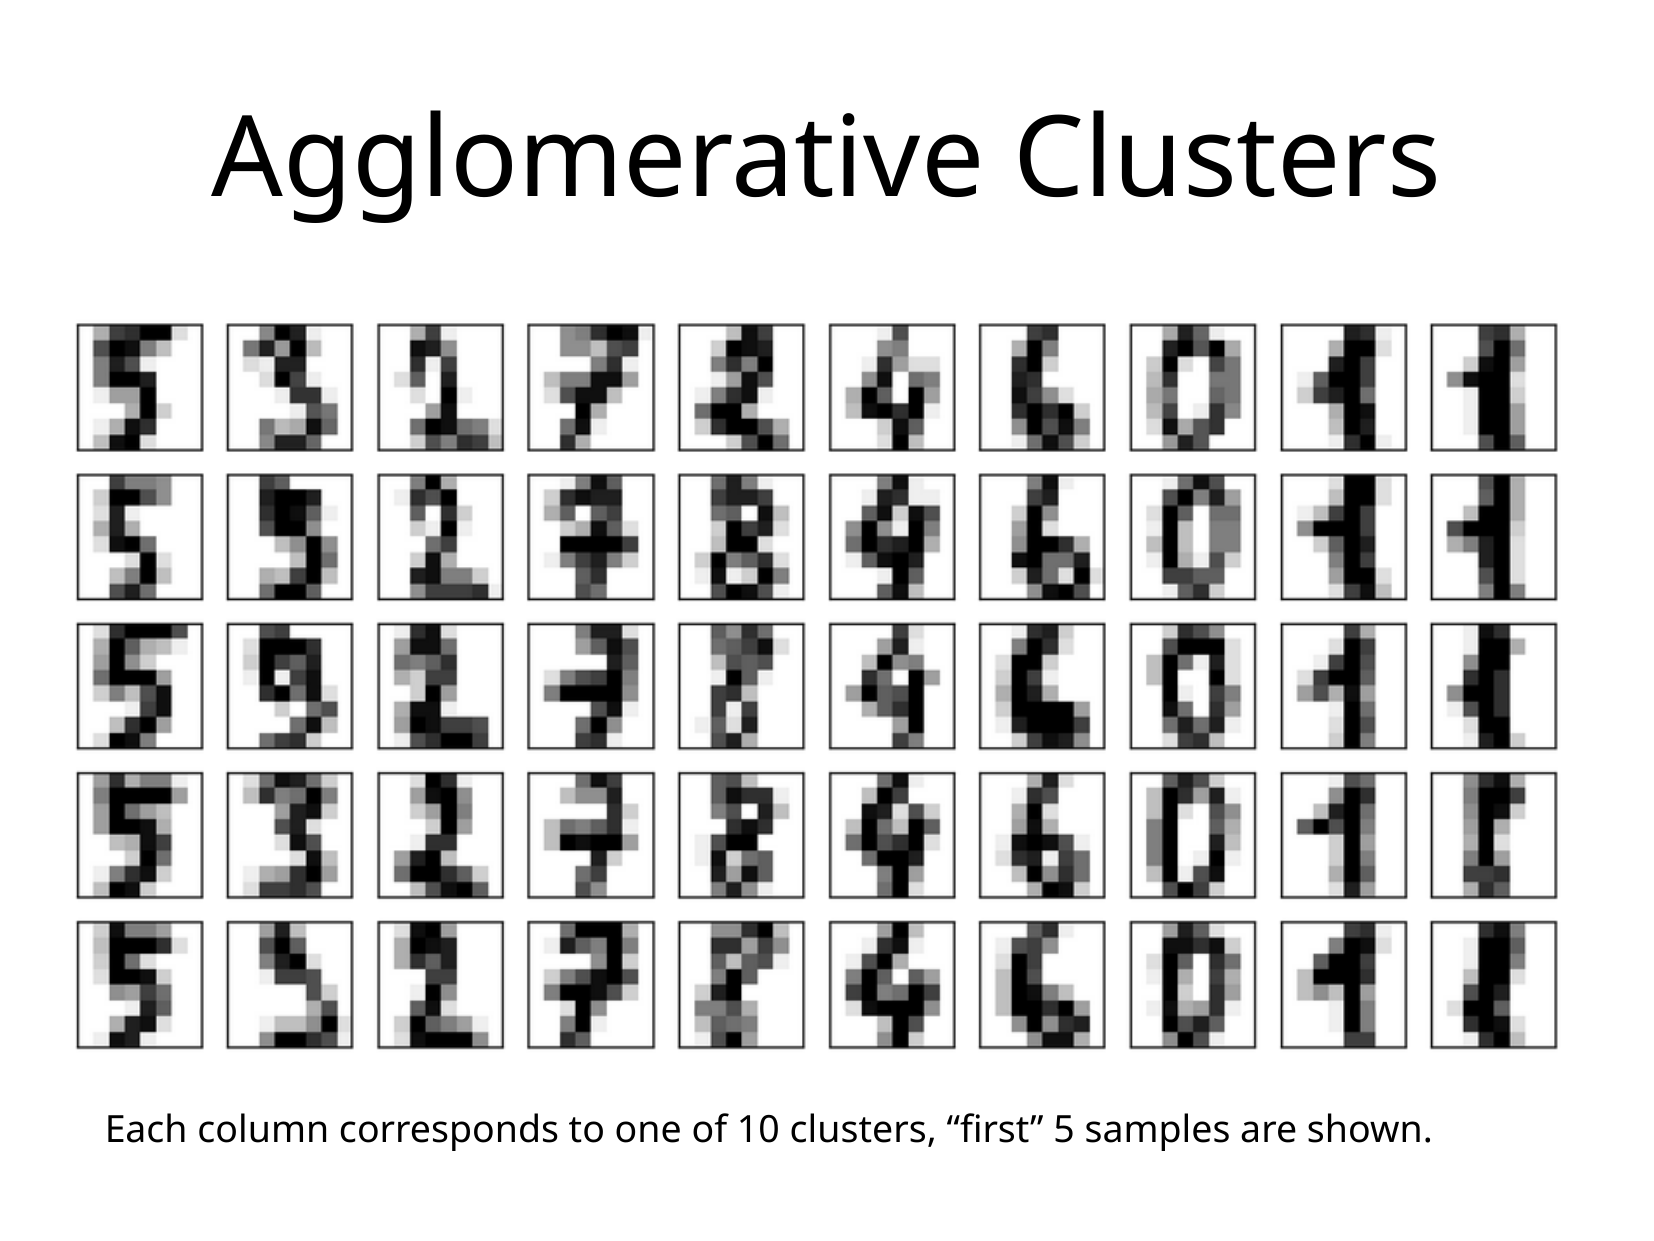

# Agglomerative Clusters
Each column corresponds to one of 10 clusters, “first” 5 samples are shown.